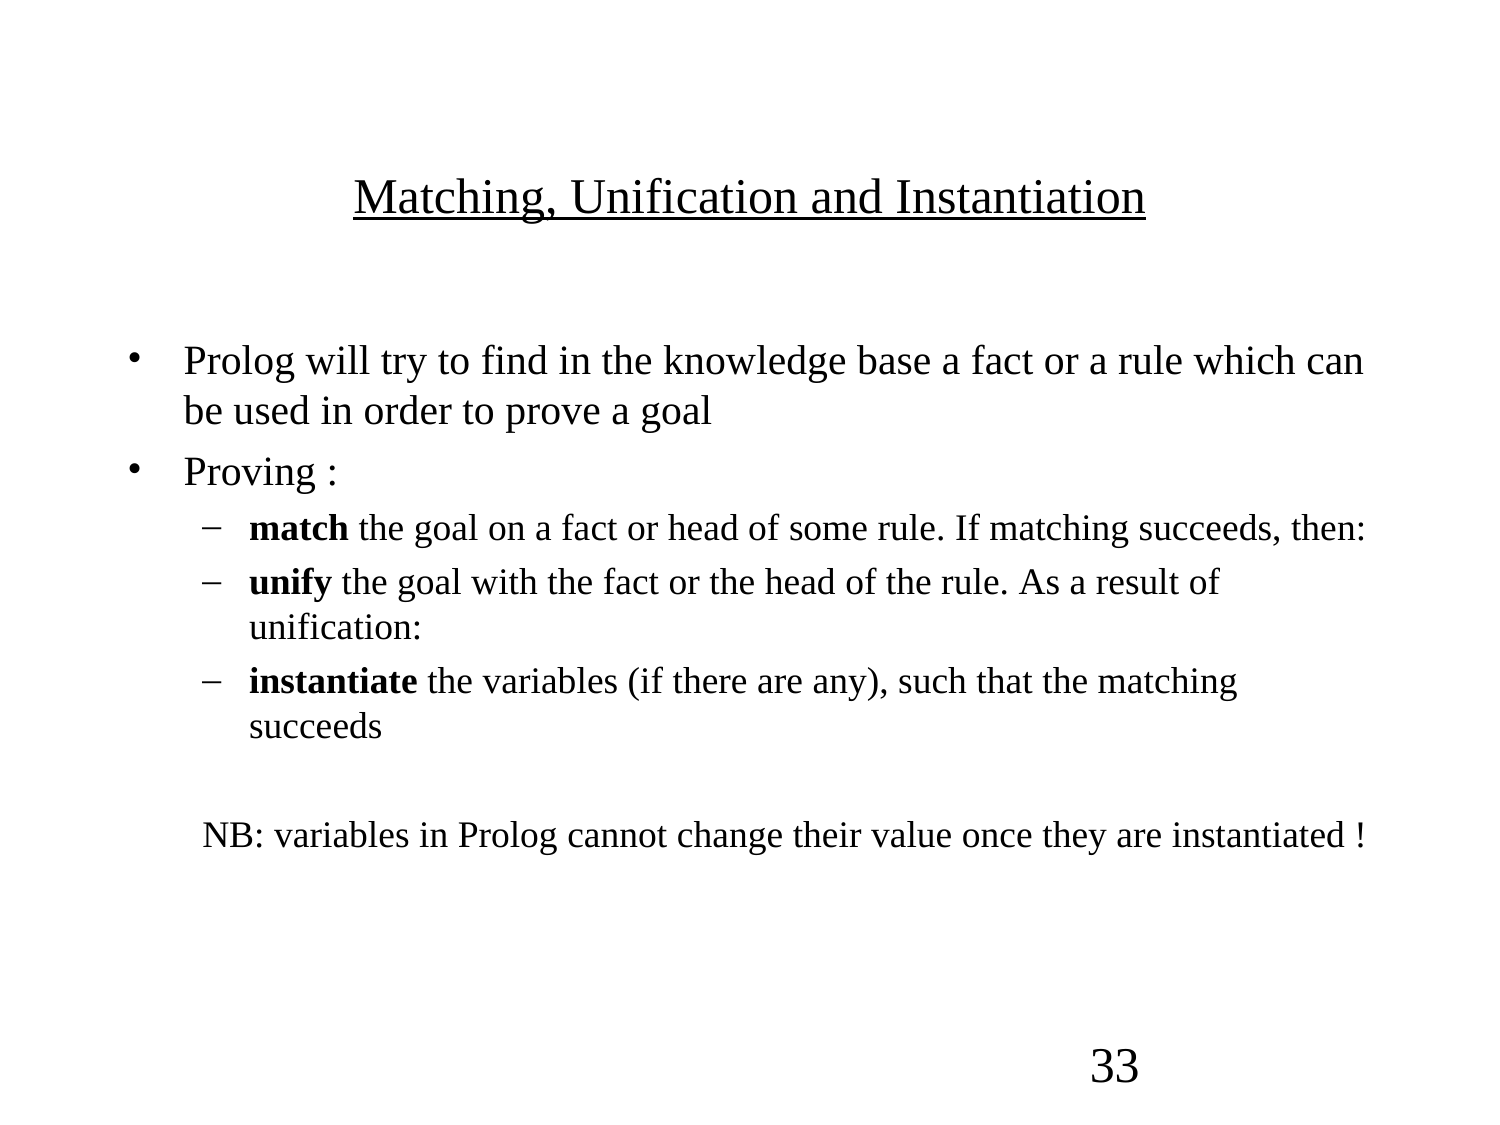

# Matching, Unification and Instantiation
Prolog will try to find in the knowledge base a fact or a rule which can be used in order to prove a goal
Proving :
match the goal on a fact or head of some rule. If matching succeeds, then:
unify the goal with the fact or the head of the rule. As a result of unification:
instantiate the variables (if there are any), such that the matching succeeds
NB: variables in Prolog cannot change their value once they are instantiated !
33